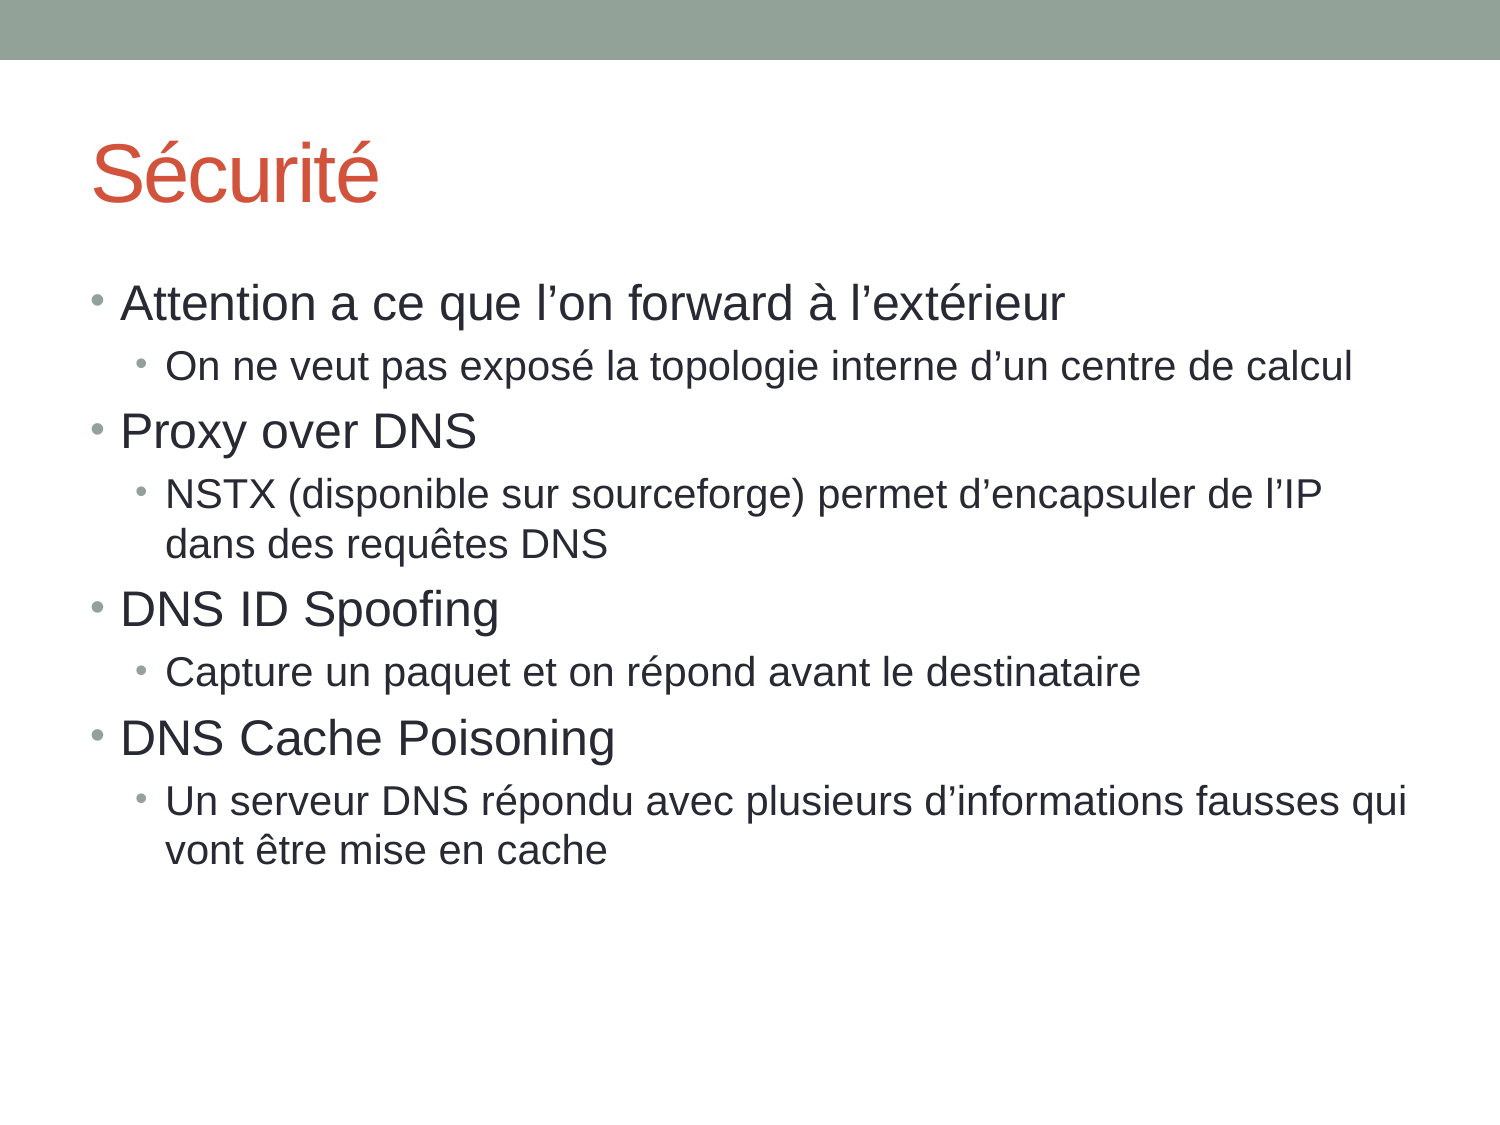

# Sécurité
Attention a ce que l’on forward à l’extérieur
On ne veut pas exposé la topologie interne d’un centre de calcul
Proxy over DNS
NSTX (disponible sur sourceforge) permet d’encapsuler de l’IP dans des requêtes DNS
DNS ID Spoofing
Capture un paquet et on répond avant le destinataire
DNS Cache Poisoning
Un serveur DNS répondu avec plusieurs d’informations fausses qui vont être mise en cache